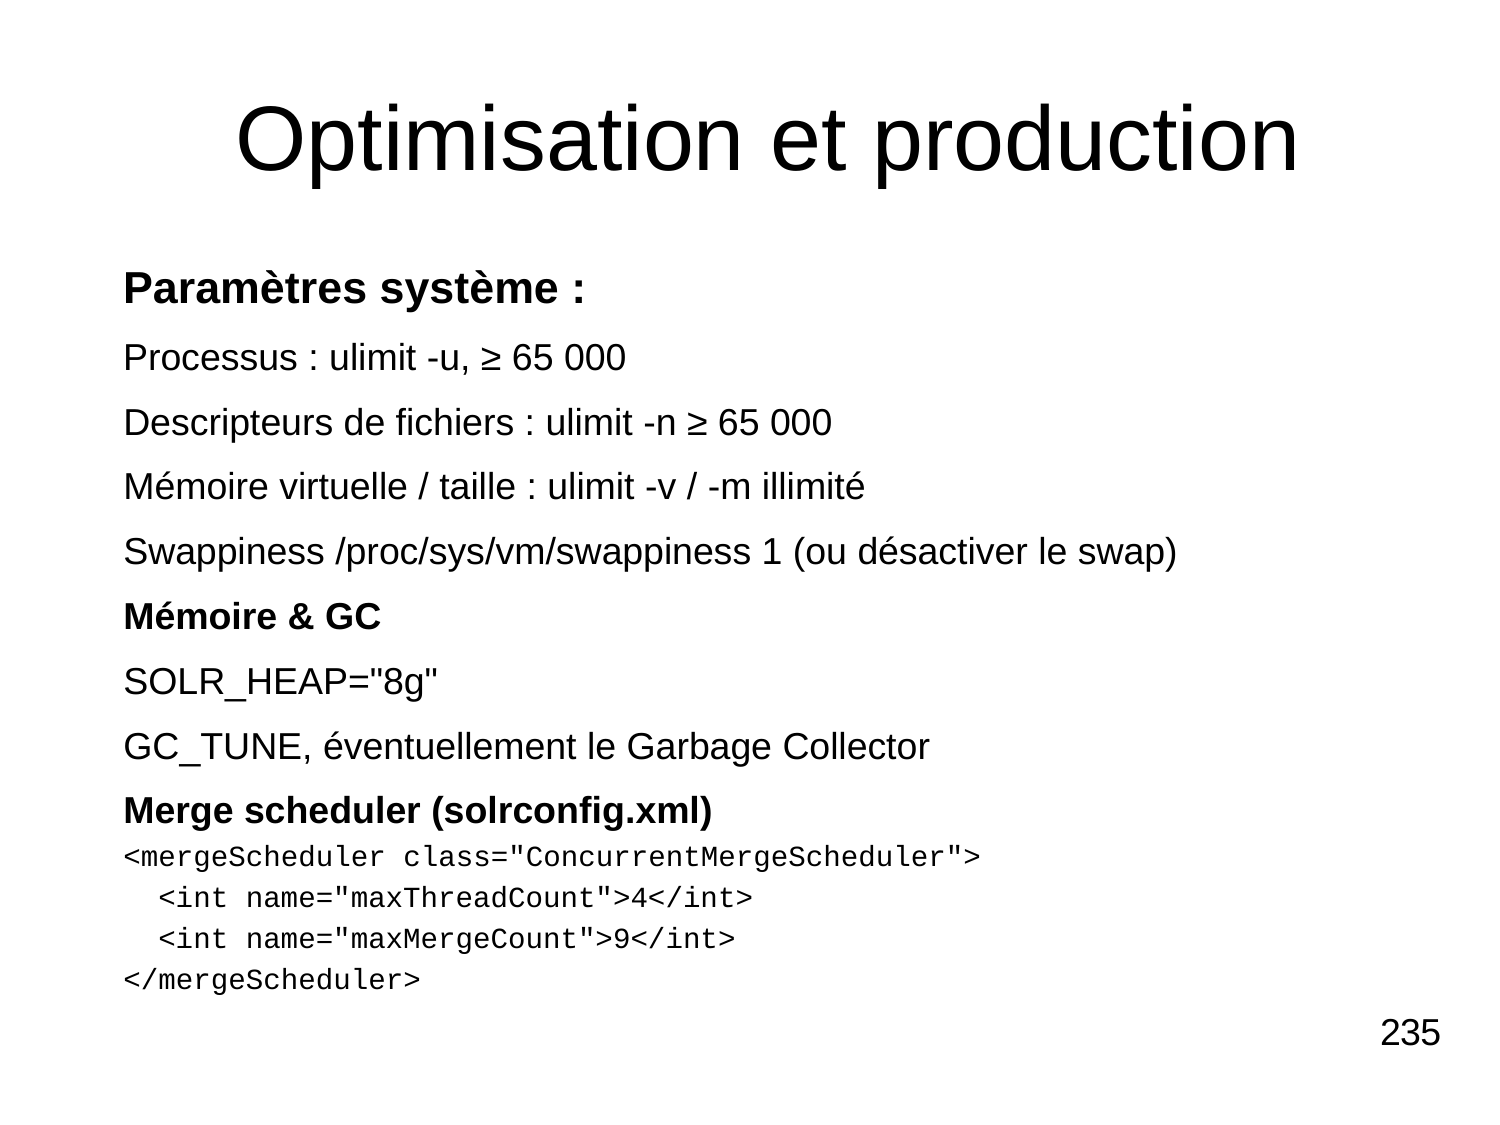

# Optimisation et production
Paramètres système :
Processus : ulimit -u, ≥ 65 000
Descripteurs de fichiers : ulimit -n ≥ 65 000
Mémoire virtuelle / taille : ulimit -v / -m illimité
Swappiness /proc/sys/vm/swappiness 1 (ou désactiver le swap)
Mémoire & GC
SOLR_HEAP="8g"
GC_TUNE, éventuellement le Garbage Collector
Merge scheduler (solrconfig.xml)
<mergeScheduler class="ConcurrentMergeScheduler">
 <int name="maxThreadCount">4</int>
 <int name="maxMergeCount">9</int>
</mergeScheduler>
235